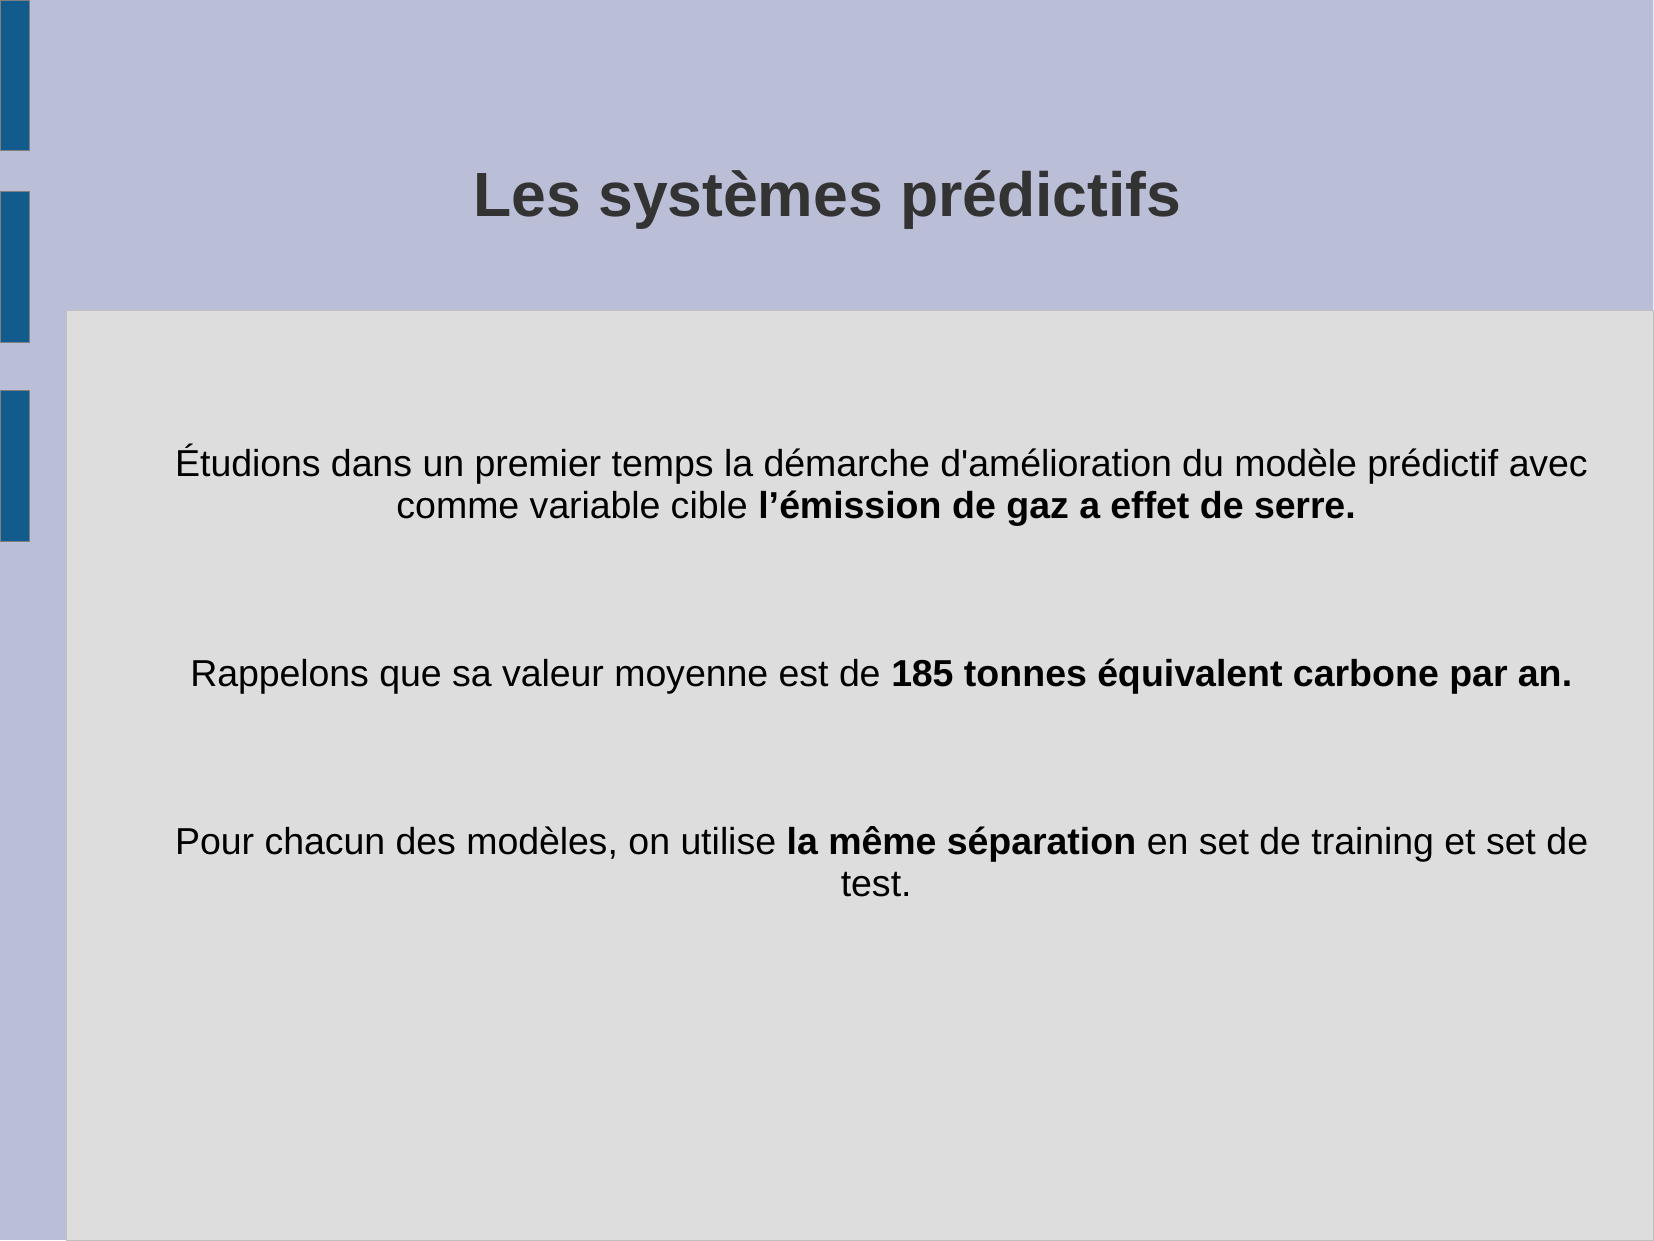

# Les systèmes prédictifs
Étudions dans un premier temps la démarche d'amélioration du modèle prédictif avec comme variable cible l’émission de gaz a effet de serre.
Rappelons que sa valeur moyenne est de 185 tonnes équivalent carbone par an.
Pour chacun des modèles, on utilise la même séparation en set de training et set de test.